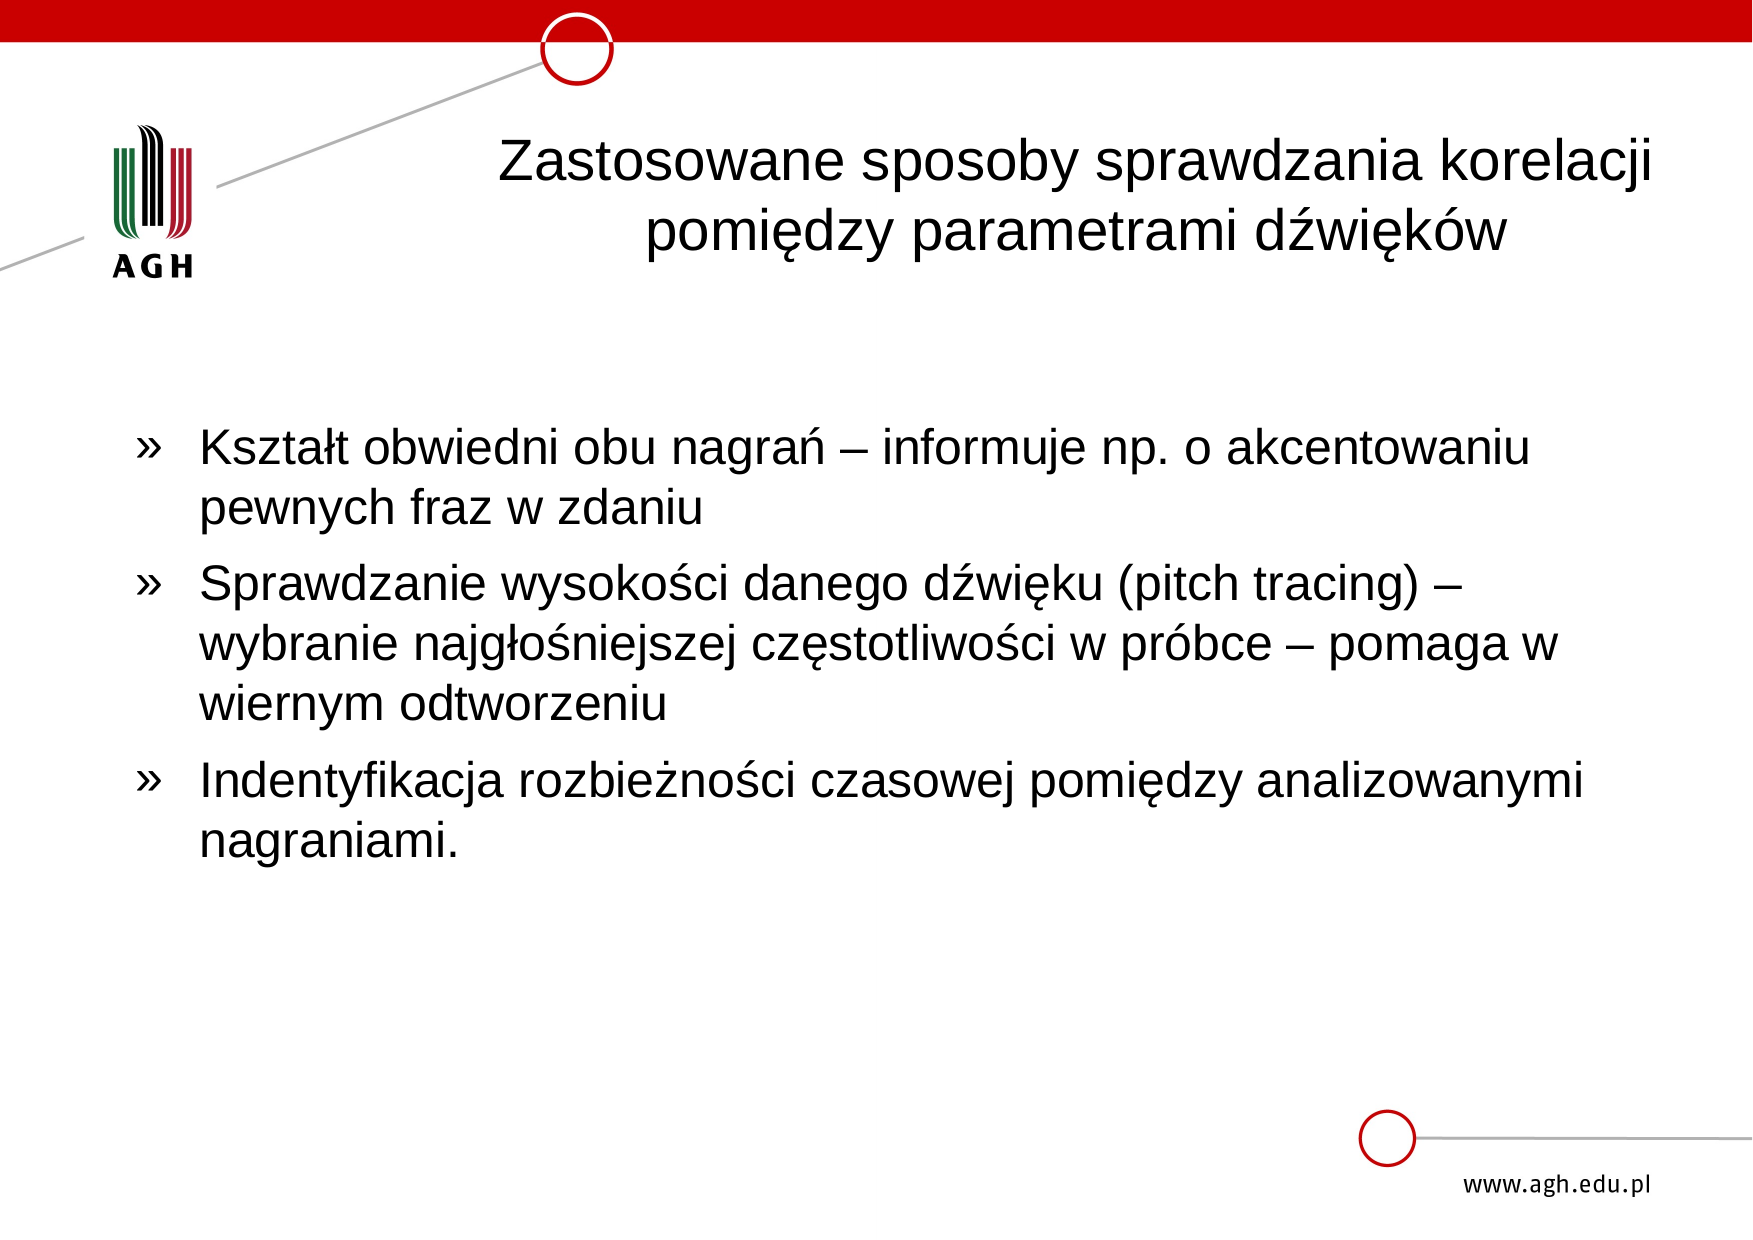

# Zastosowane sposoby sprawdzania korelacji pomiędzy parametrami dźwięków
Kształt obwiedni obu nagrań – informuje np. o akcentowaniu pewnych fraz w zdaniu
Sprawdzanie wysokości danego dźwięku (pitch tracing) – wybranie najgłośniejszej częstotliwości w próbce – pomaga w wiernym odtworzeniu
Indentyfikacja rozbieżności czasowej pomiędzy analizowanymi nagraniami.